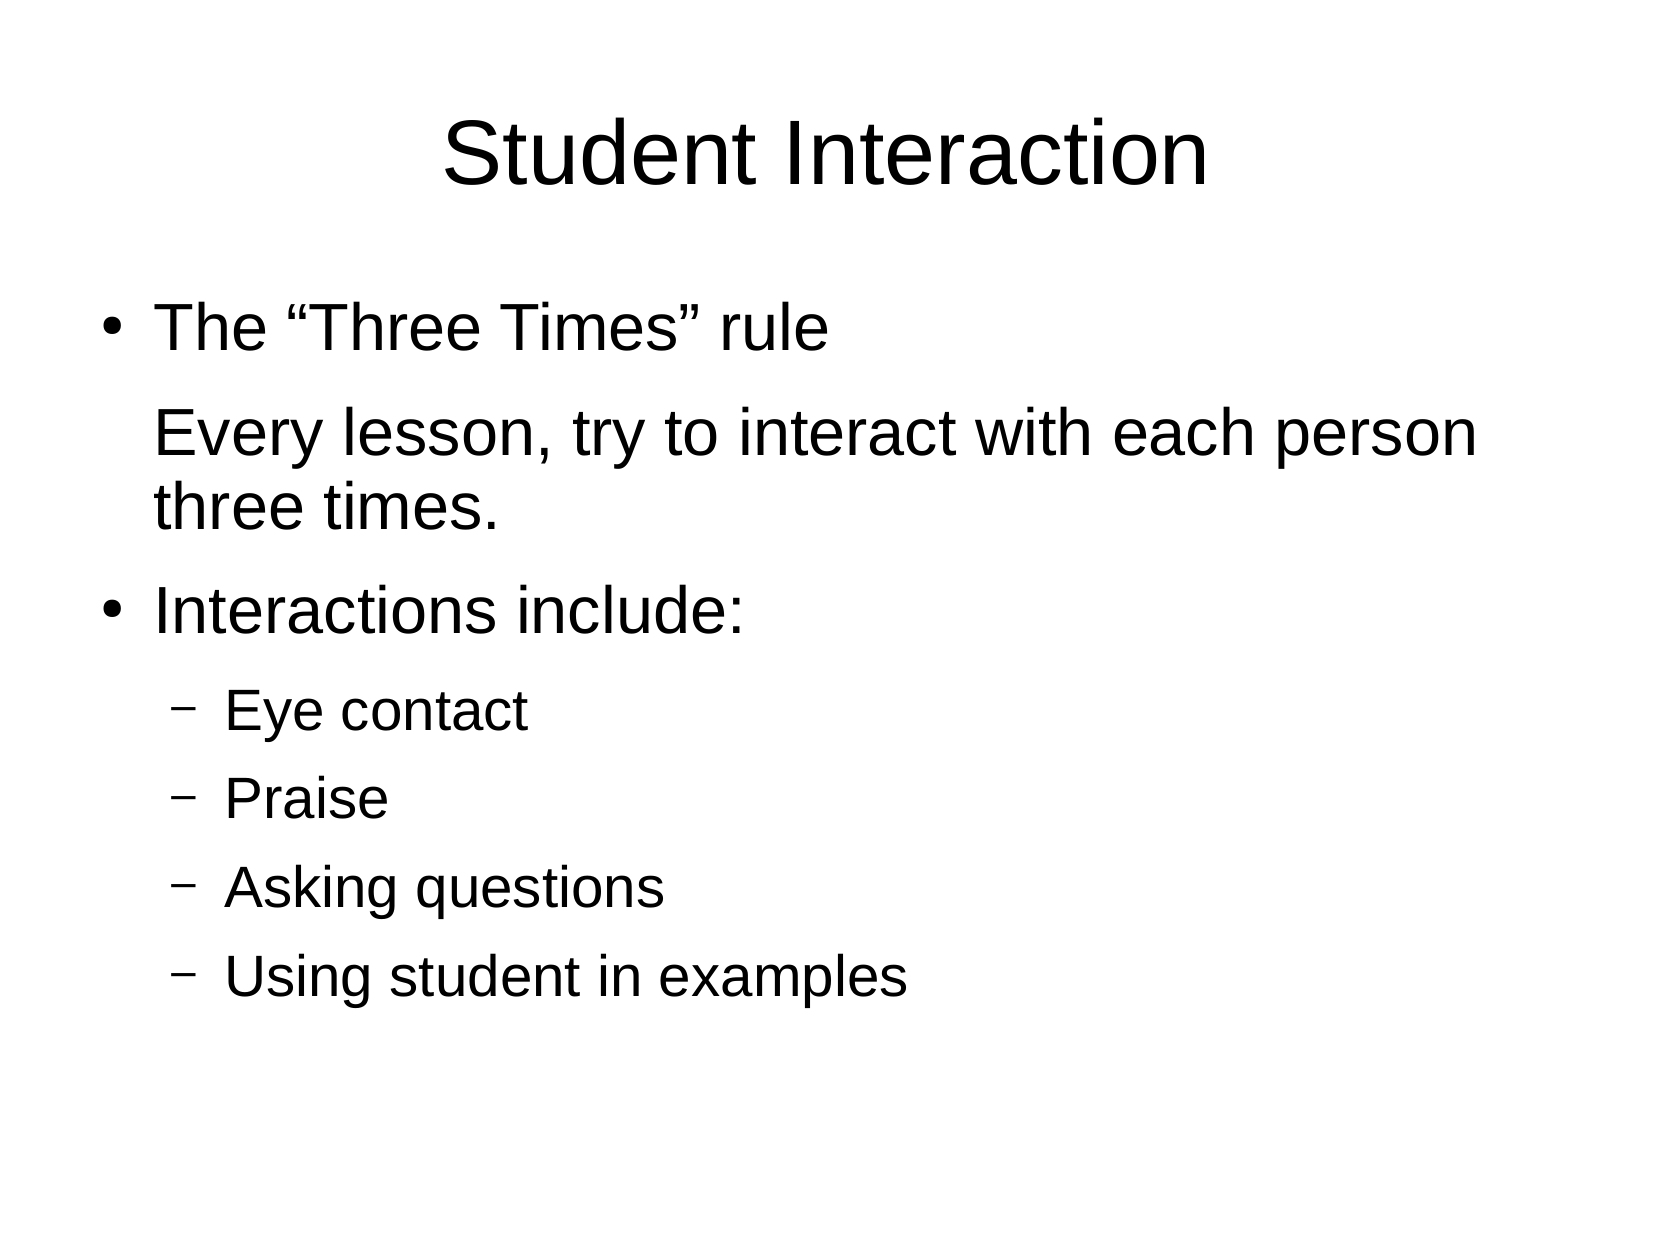

# Student Interaction
The “Three Times” rule
Every lesson, try to interact with each person three times.
Interactions include:
Eye contact
Praise
Asking questions
Using student in examples